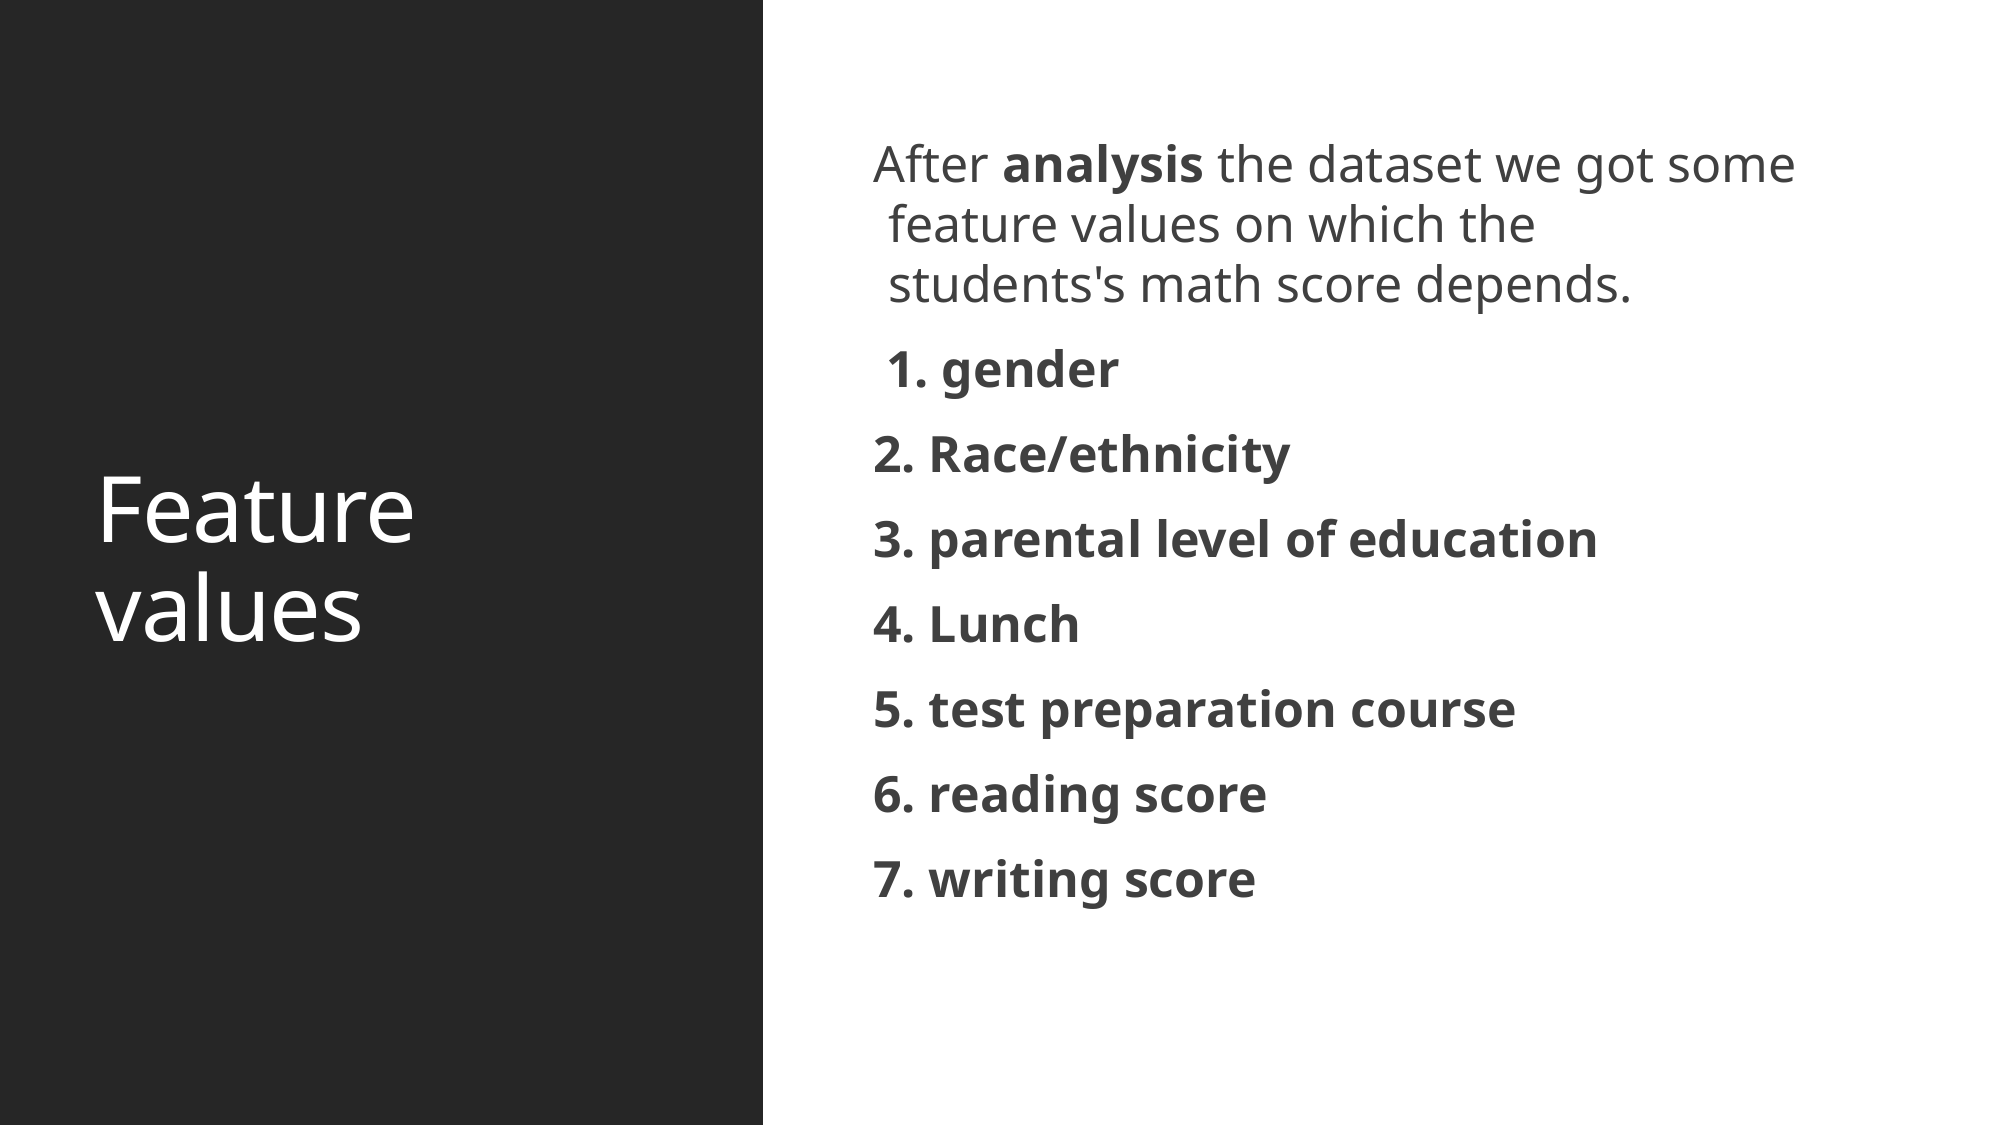

# Feature values
After analysis the dataset we got some feature values on which the students's math score depends.
 1. gender
2. Race/ethnicity
3. parental level of education
4. Lunch
5. test preparation course
6. reading score
7. writing score